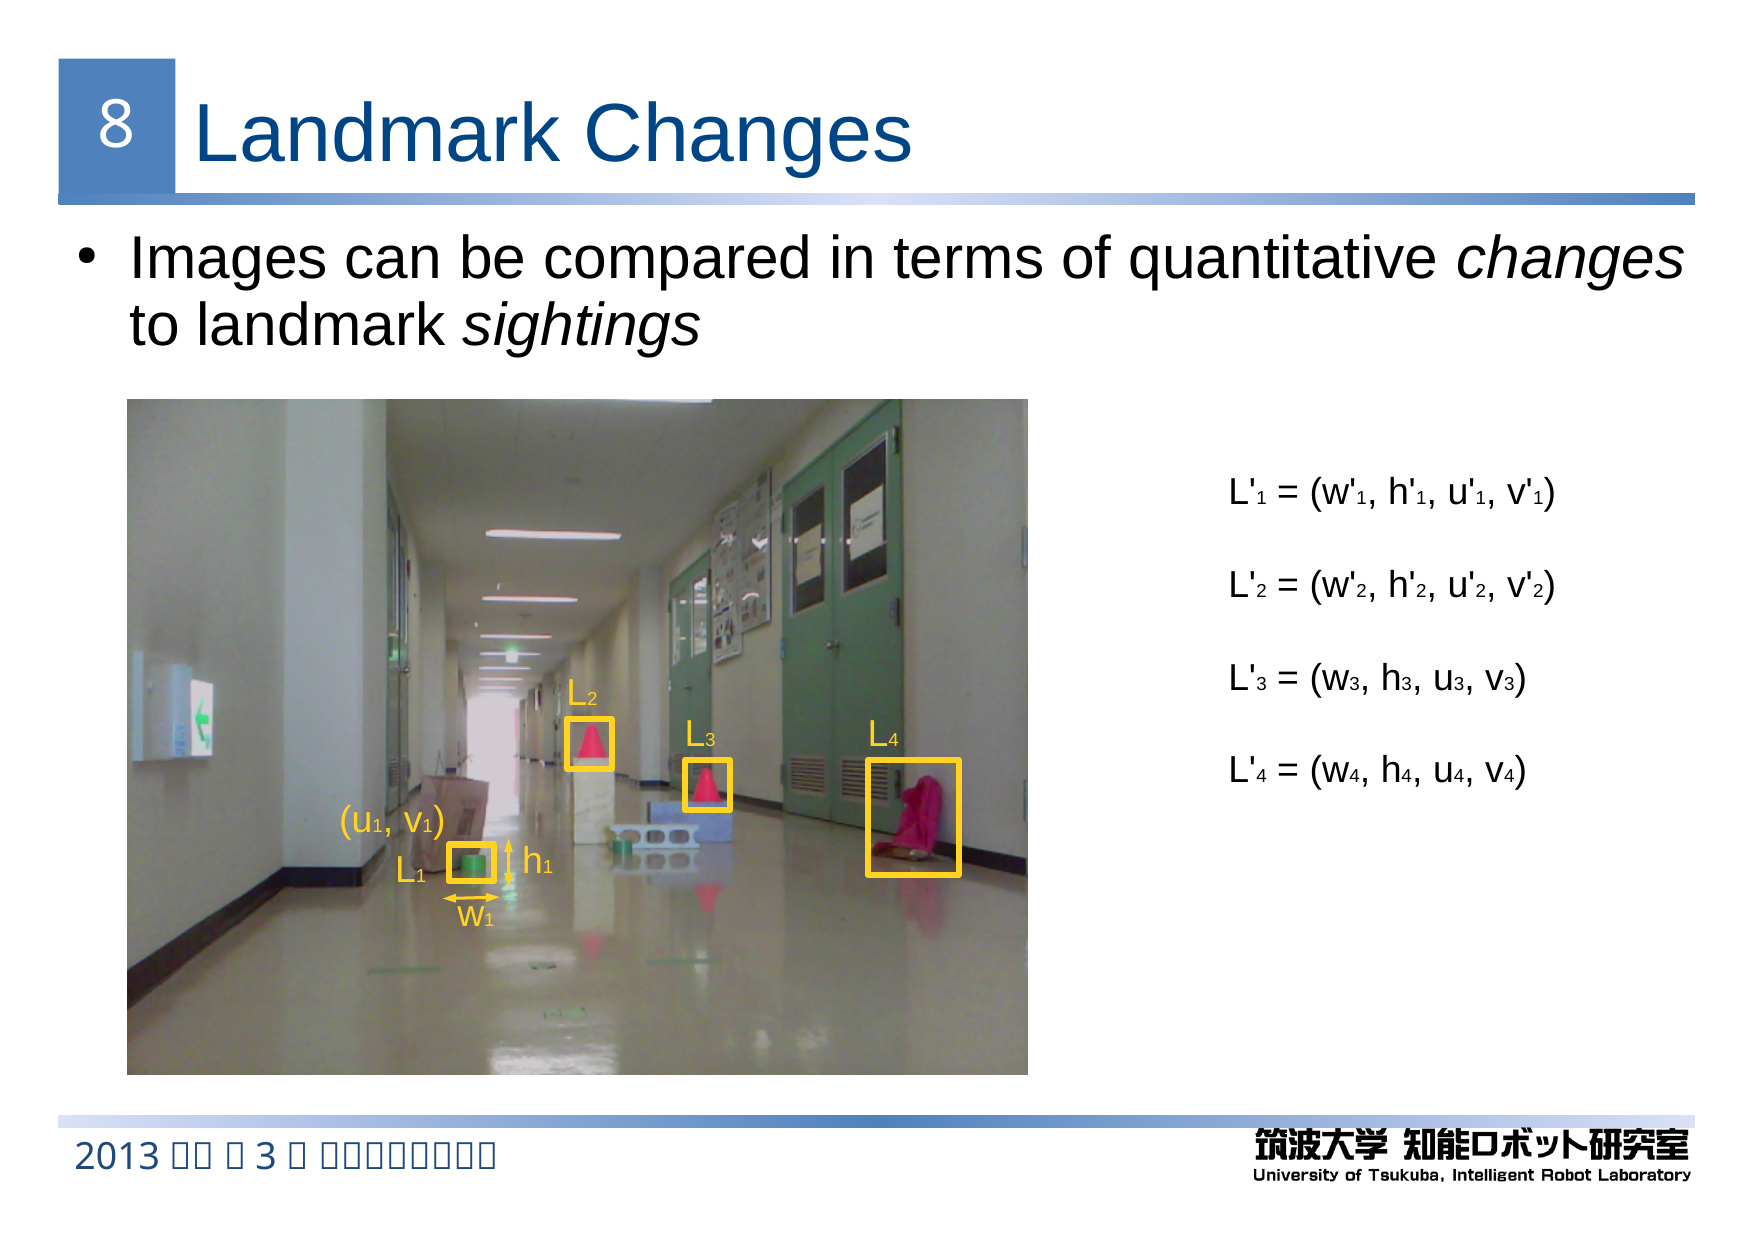

# Landmark Changes
Images can be compared in terms of quantitative changes to landmark sightings
L'1 = (w'1, h'1, u'1, v'1)
L'2 = (w'2, h'2, u'2, v'2)
L'3 = (w3, h3, u3, v3)
L2
L3
L4
L'4 = (w4, h4, u4, v4)
(u1, v1)
h1
L1
w1